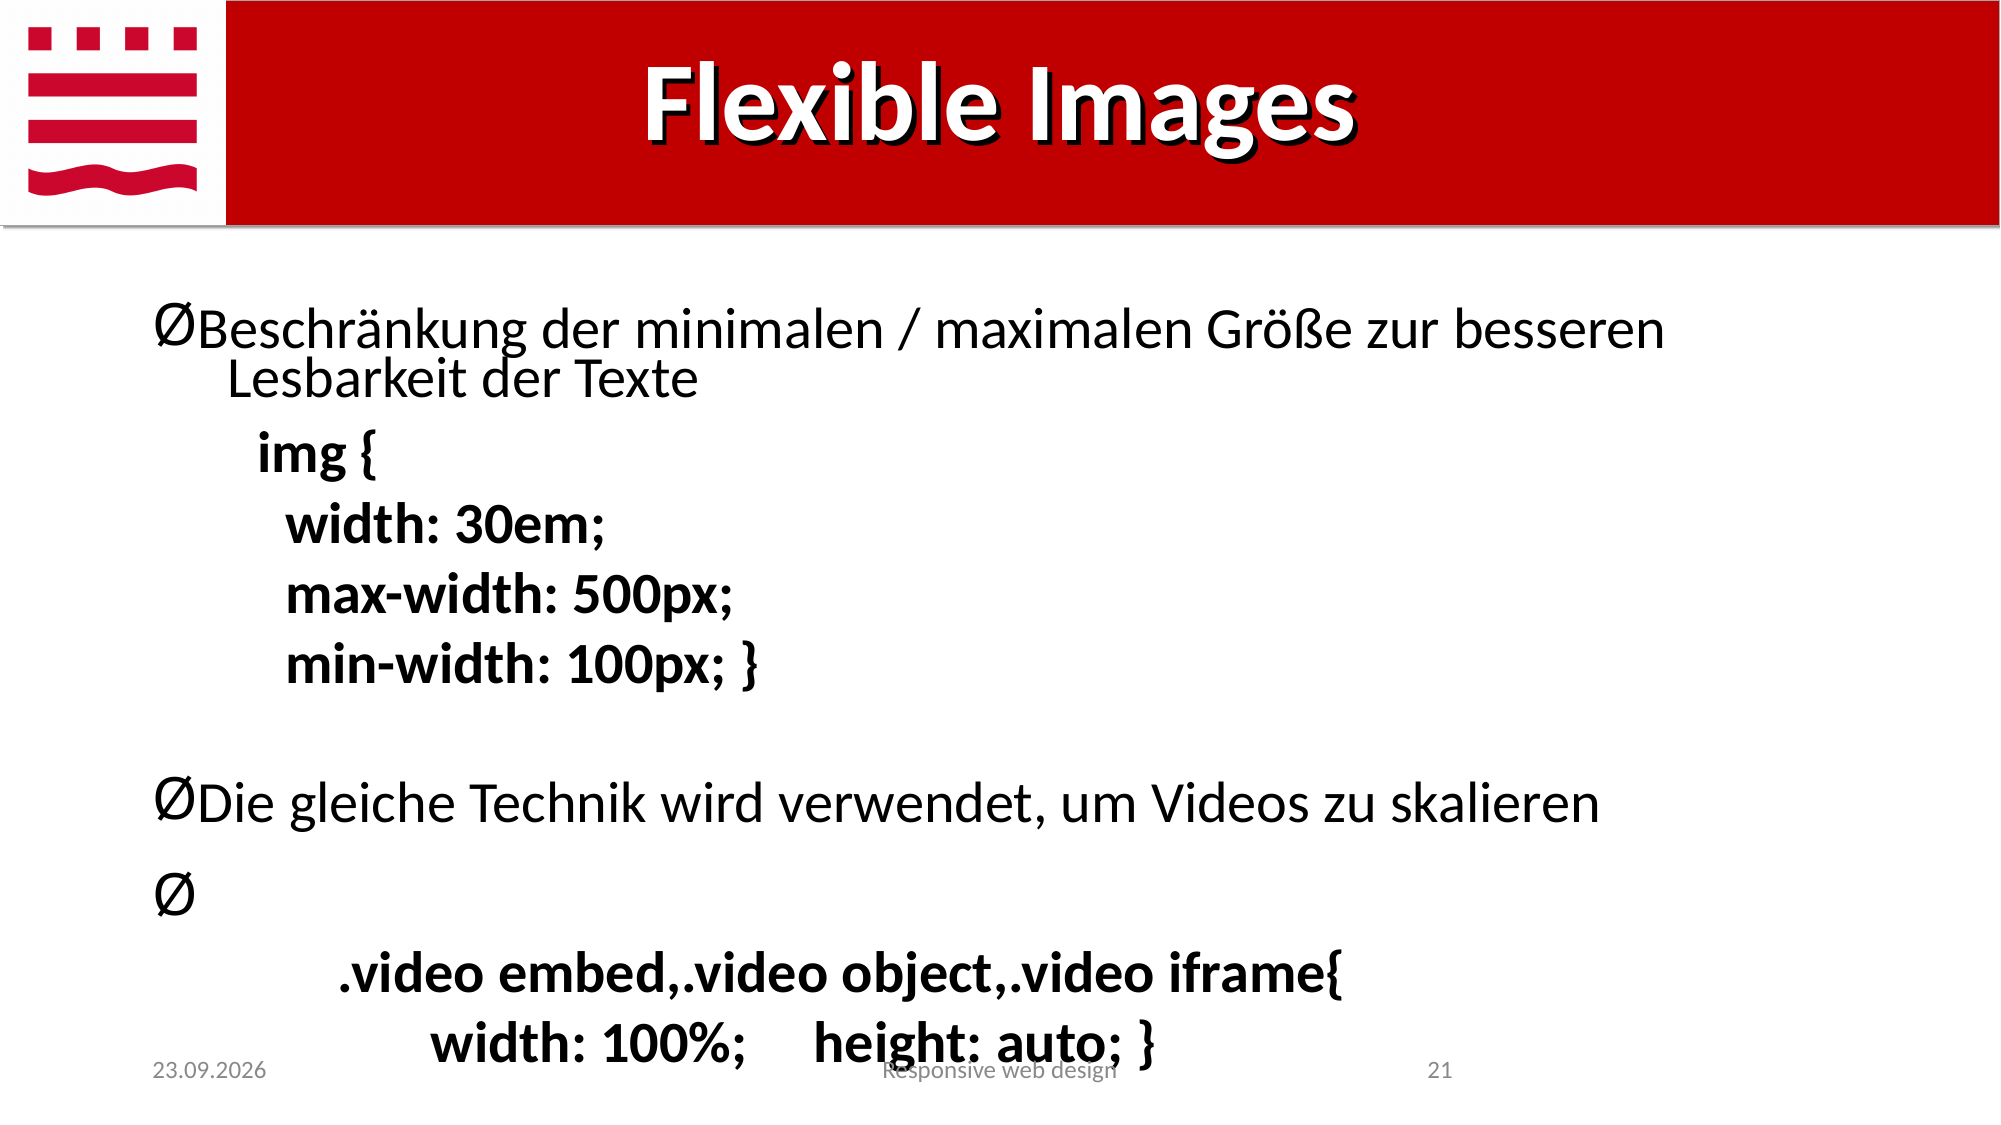

Flexible Images
# Beschränkung der minimalen / maximalen Größe zur besseren Lesbarkeit der Texte
 img {
 width: 30em;
 max-width: 500px;
 min-width: 100px; }
Die gleiche Technik wird verwendet, um Videos zu skalieren
 .video embed,.video object,.video iframe{
 width: 100%; height: auto; }
Responsive web design
21